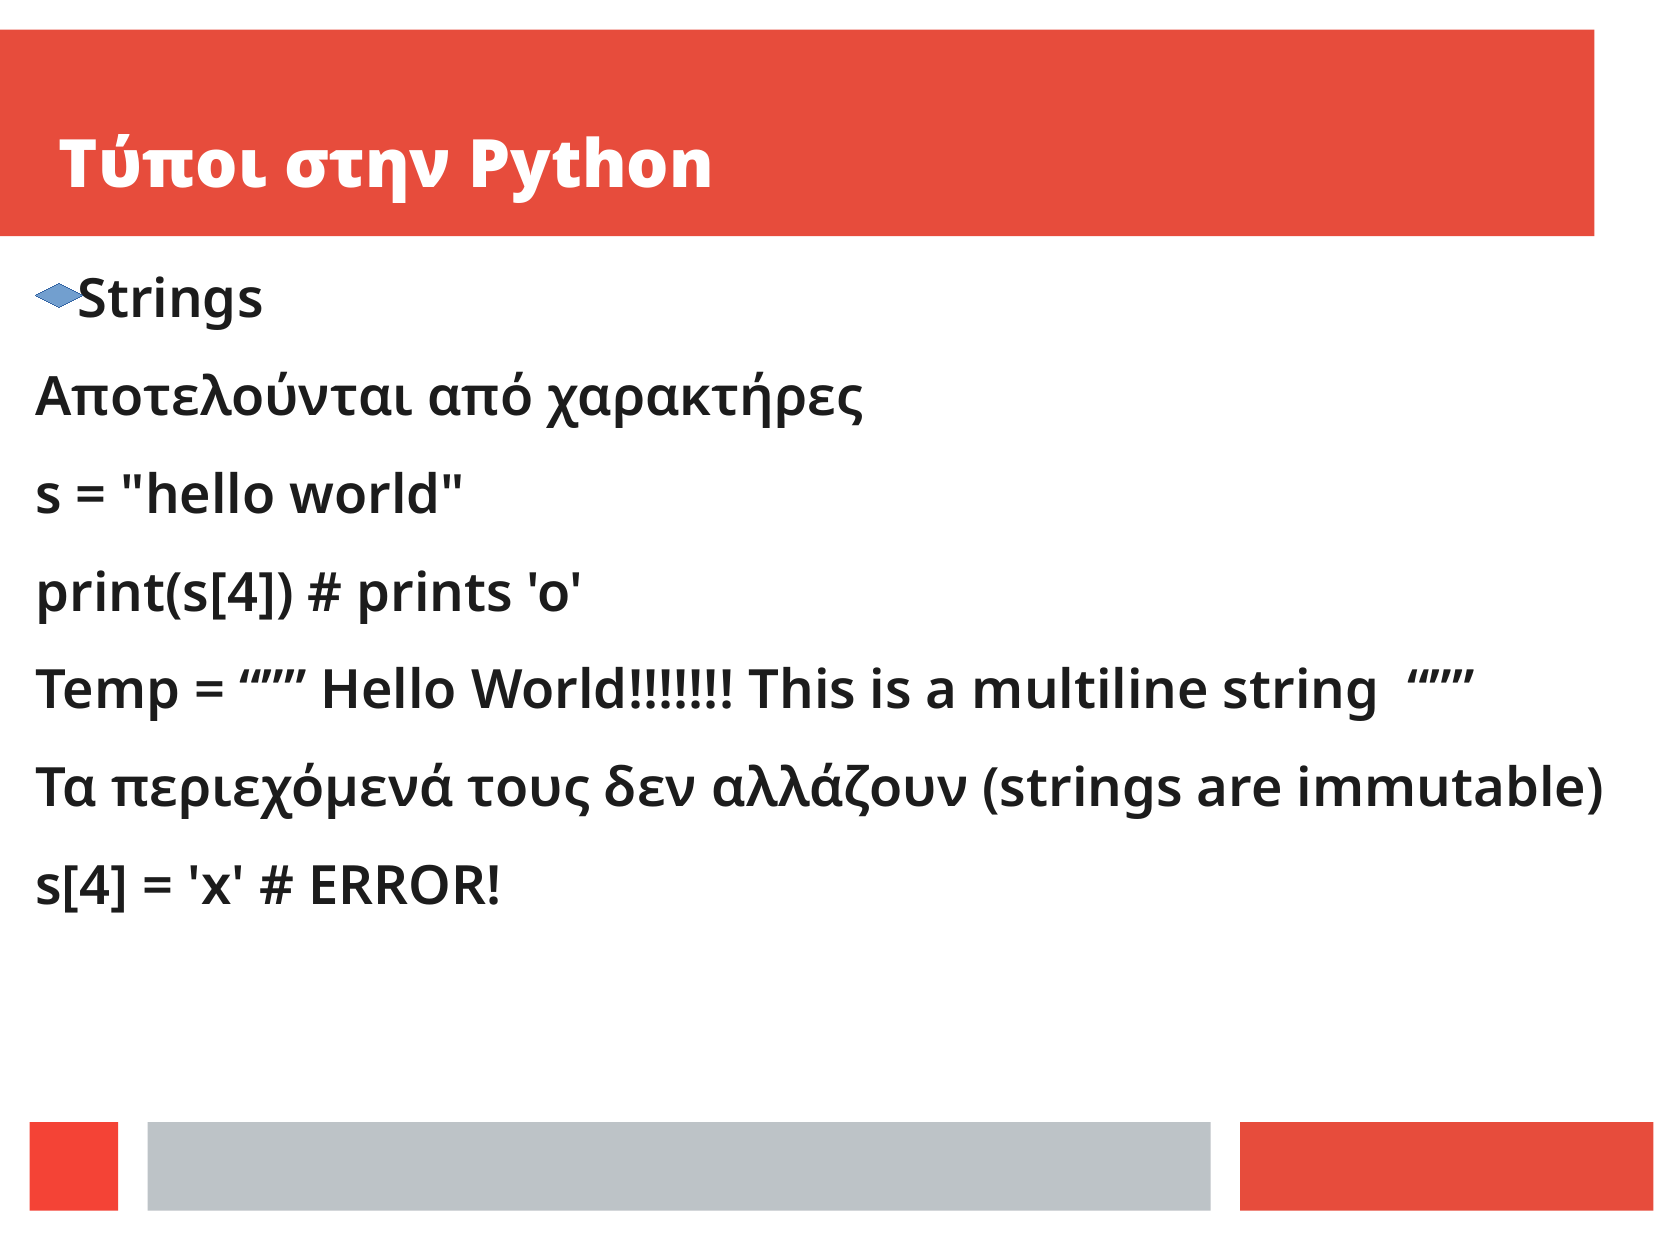

# Tύποι στην Python
 Strings
Aποτελούνται από χαρακτήρες
s = "hello world"
print(s[4]) # prints 'o'
Temp = “”” Hello World!!!!!!! This is a multiline string “””
Τα περιεχόμενά τους δεν αλλάζουν (strings are immutable)
s[4] = 'x' # ERROR!